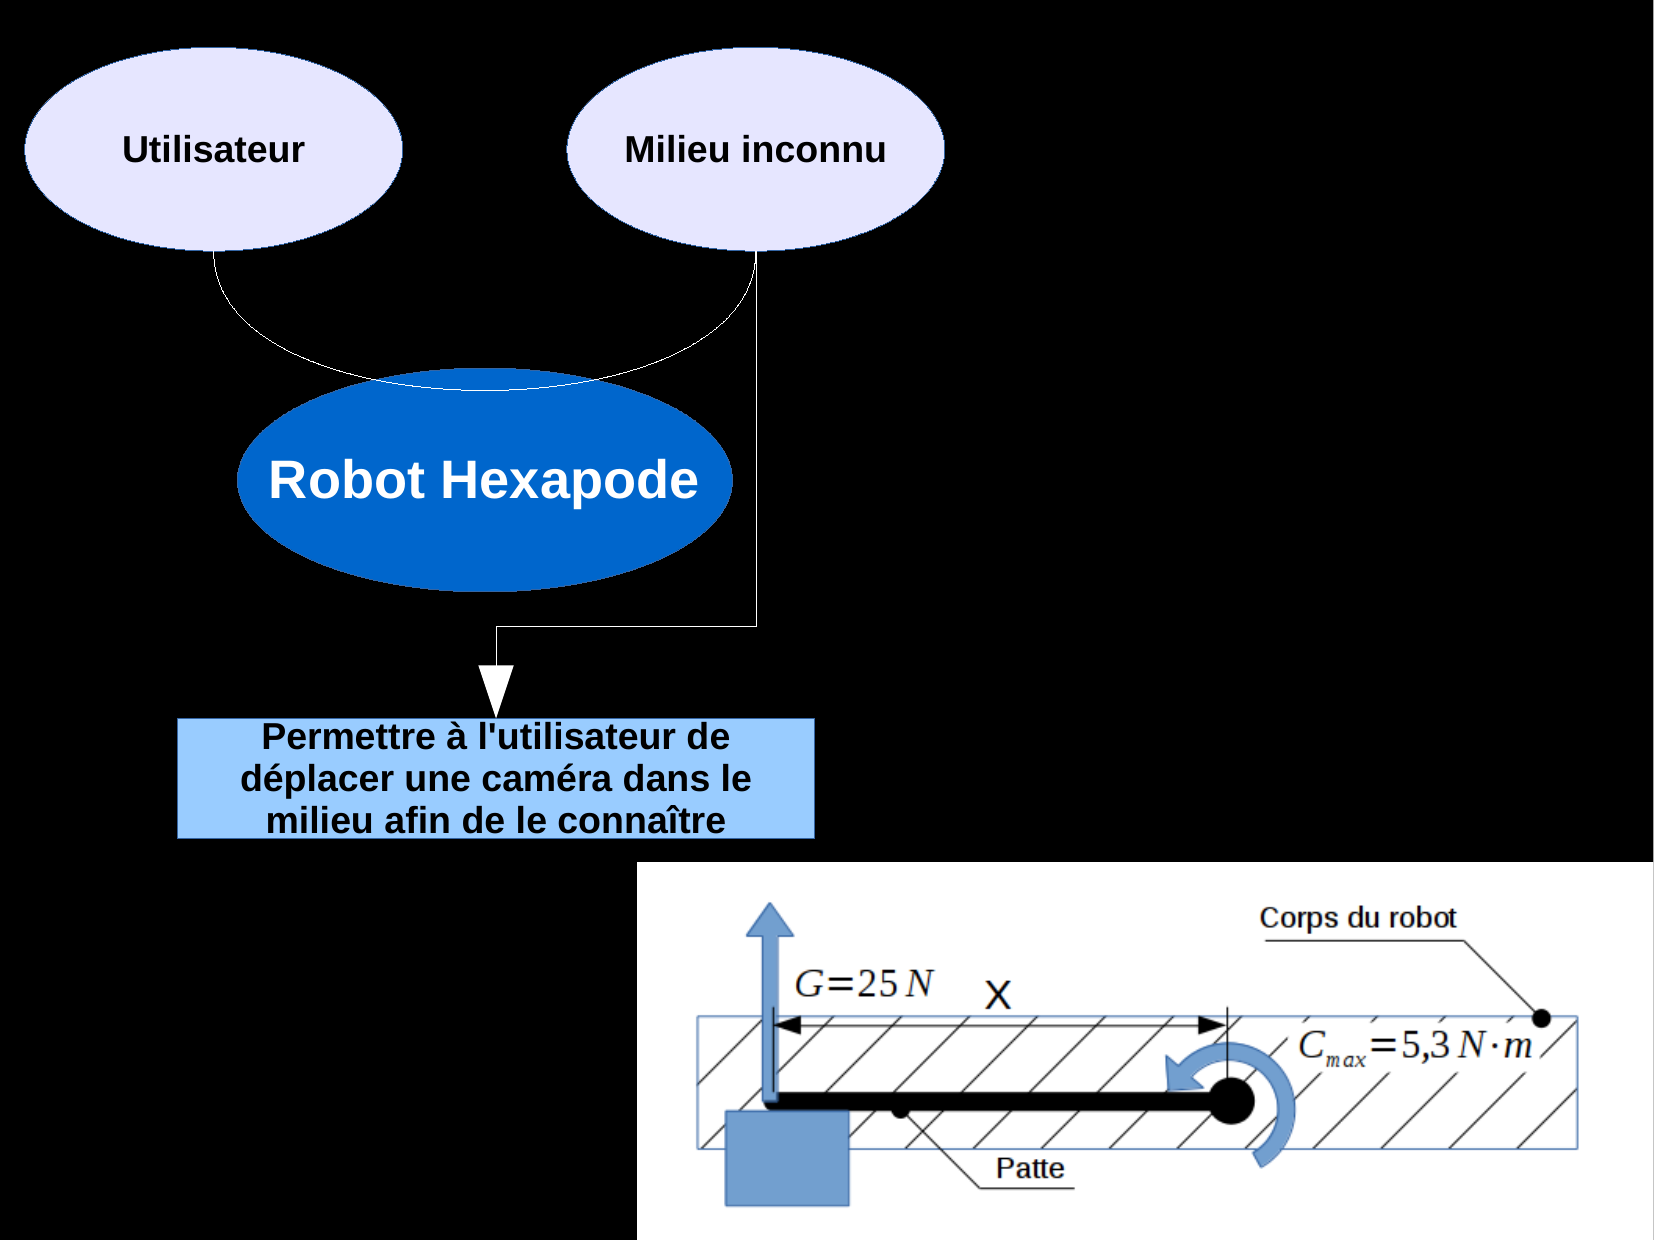

Utilisateur
Milieu inconnu
Robot Hexapode
Permettre à l'utilisateur de
déplacer une caméra dans le
milieu afin de le connaître